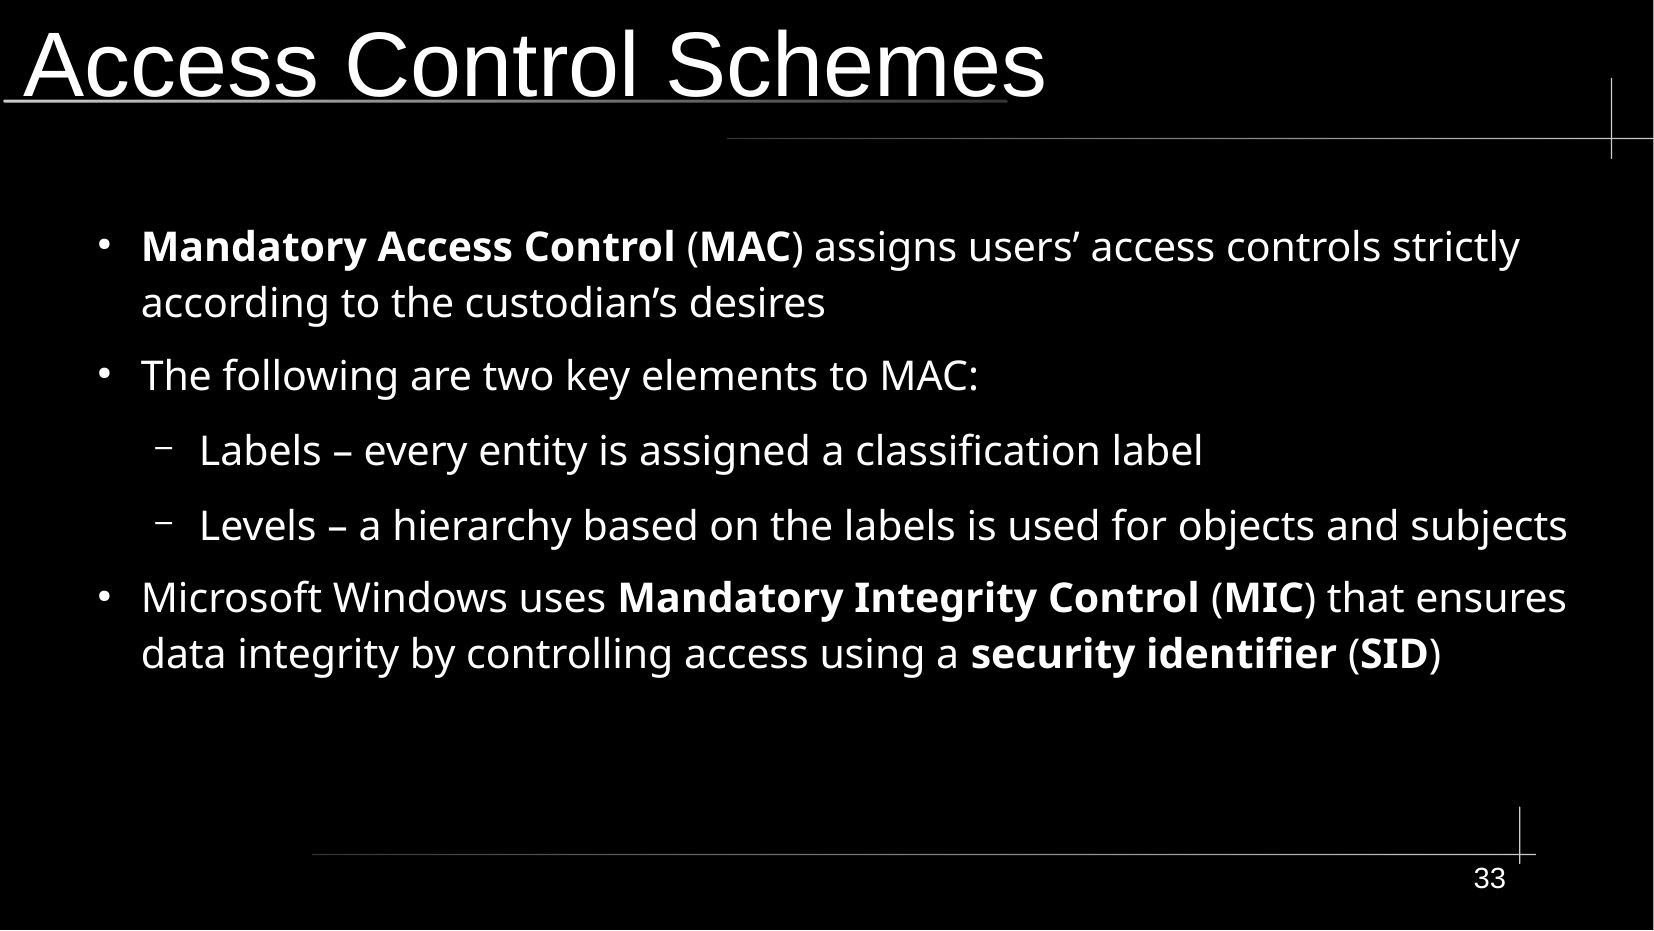

# Access Control Schemes
Mandatory Access Control (MAC) assigns users’ access controls strictly according to the custodian’s desires
The following are two key elements to MAC:
Labels – every entity is assigned a classification label
Levels – a hierarchy based on the labels is used for objects and subjects
Microsoft Windows uses Mandatory Integrity Control (MIC) that ensures data integrity by controlling access using a security identifier (SID)
33